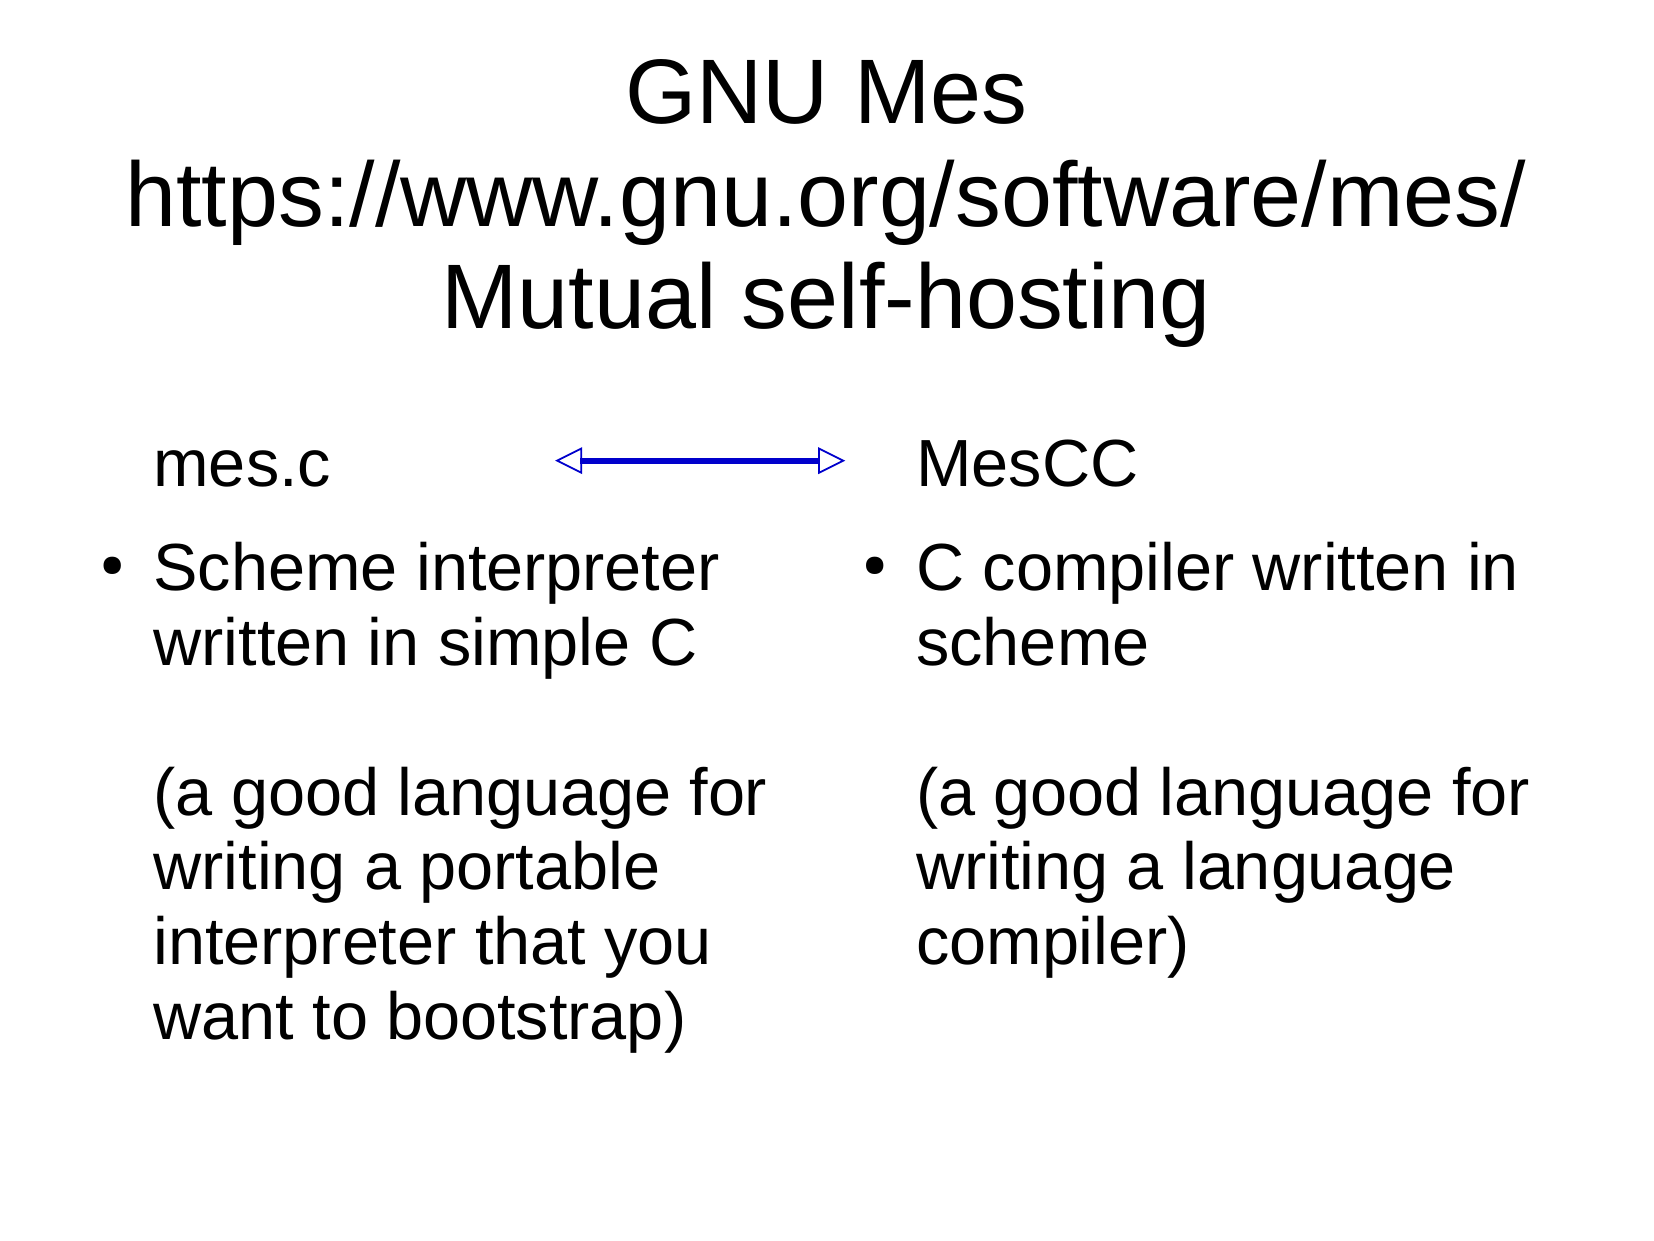

# GNU Mes https://www.gnu.org/software/mes/ Mutual self-hosting
mes.c
Scheme interpreter written in simple C
(a good language for writing a portable interpreter that you want to bootstrap)
MesCC
C compiler written in scheme
(a good language for writing a language compiler)